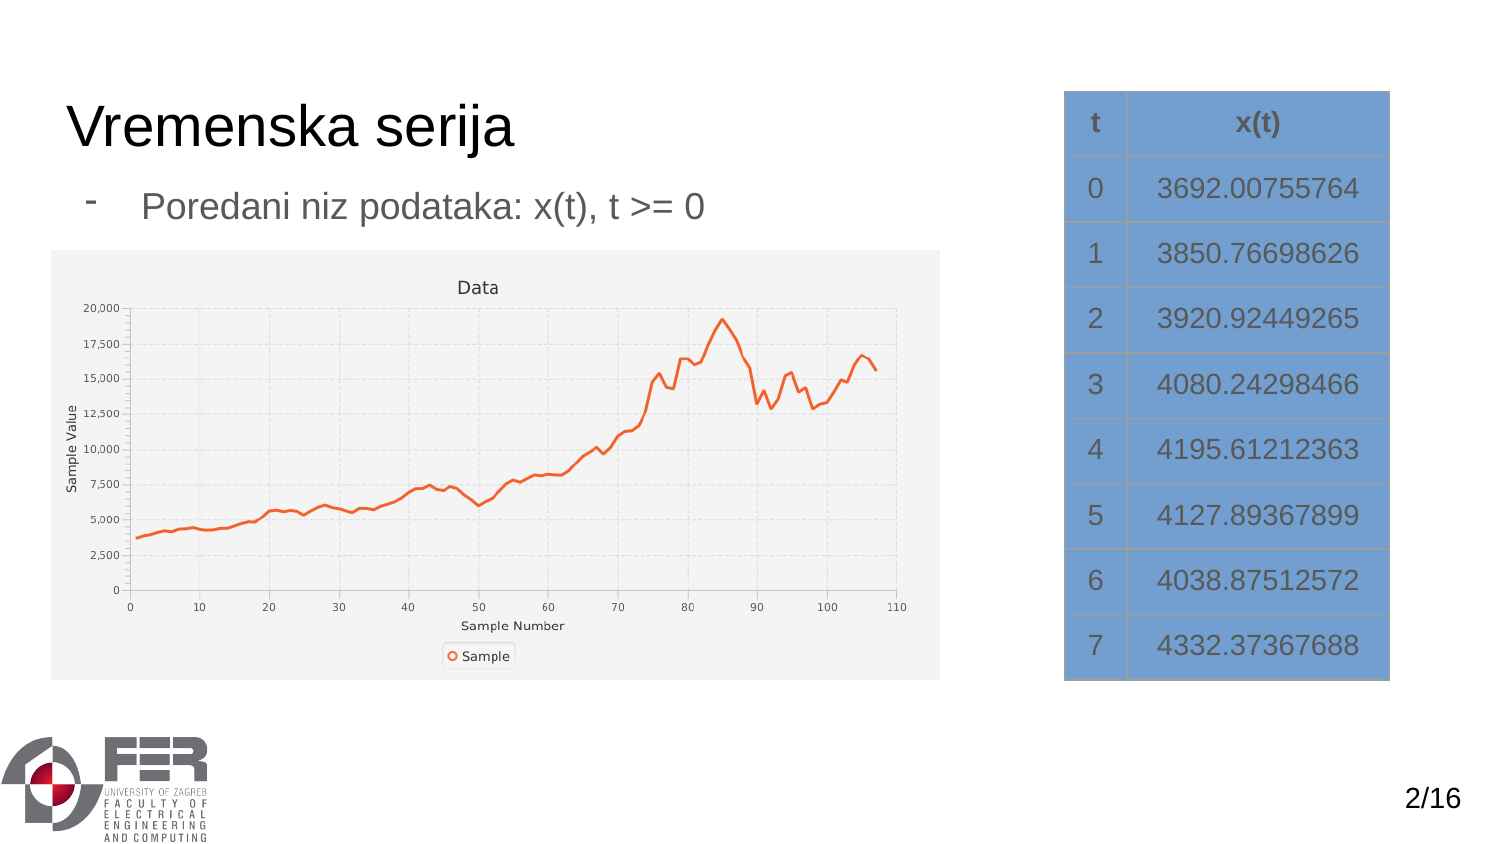

# Vremenska serija
| t | x(t) |
| --- | --- |
| 0 | 3692.00755764 |
| 1 | 3850.76698626 |
| 2 | 3920.92449265 |
| 3 | 4080.24298466 |
| 4 | 4195.61212363 |
| 5 | 4127.89367899 |
| 6 | 4038.87512572 |
| 7 | 4332.37367688 |
Poredani niz podataka: x(t), t >= 0